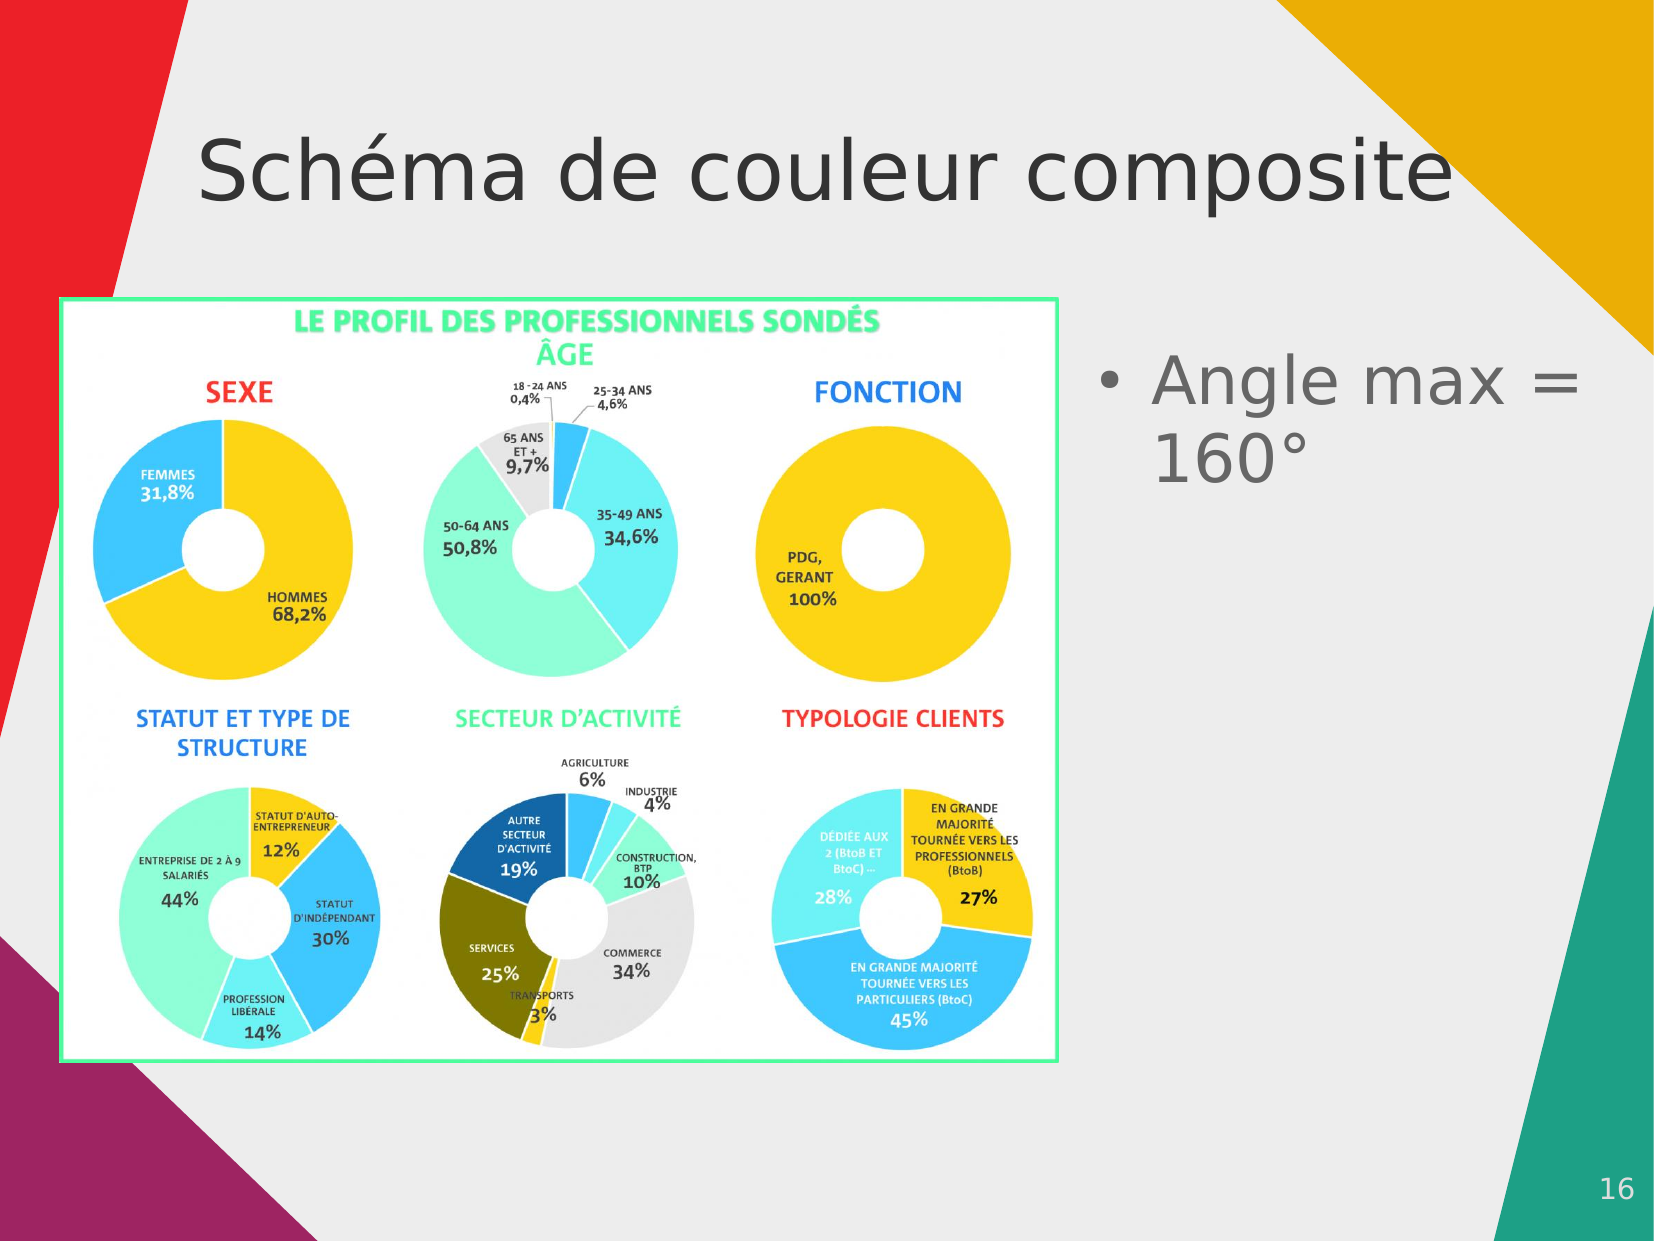

# Schéma de couleur composite
Angle max = 160°
16